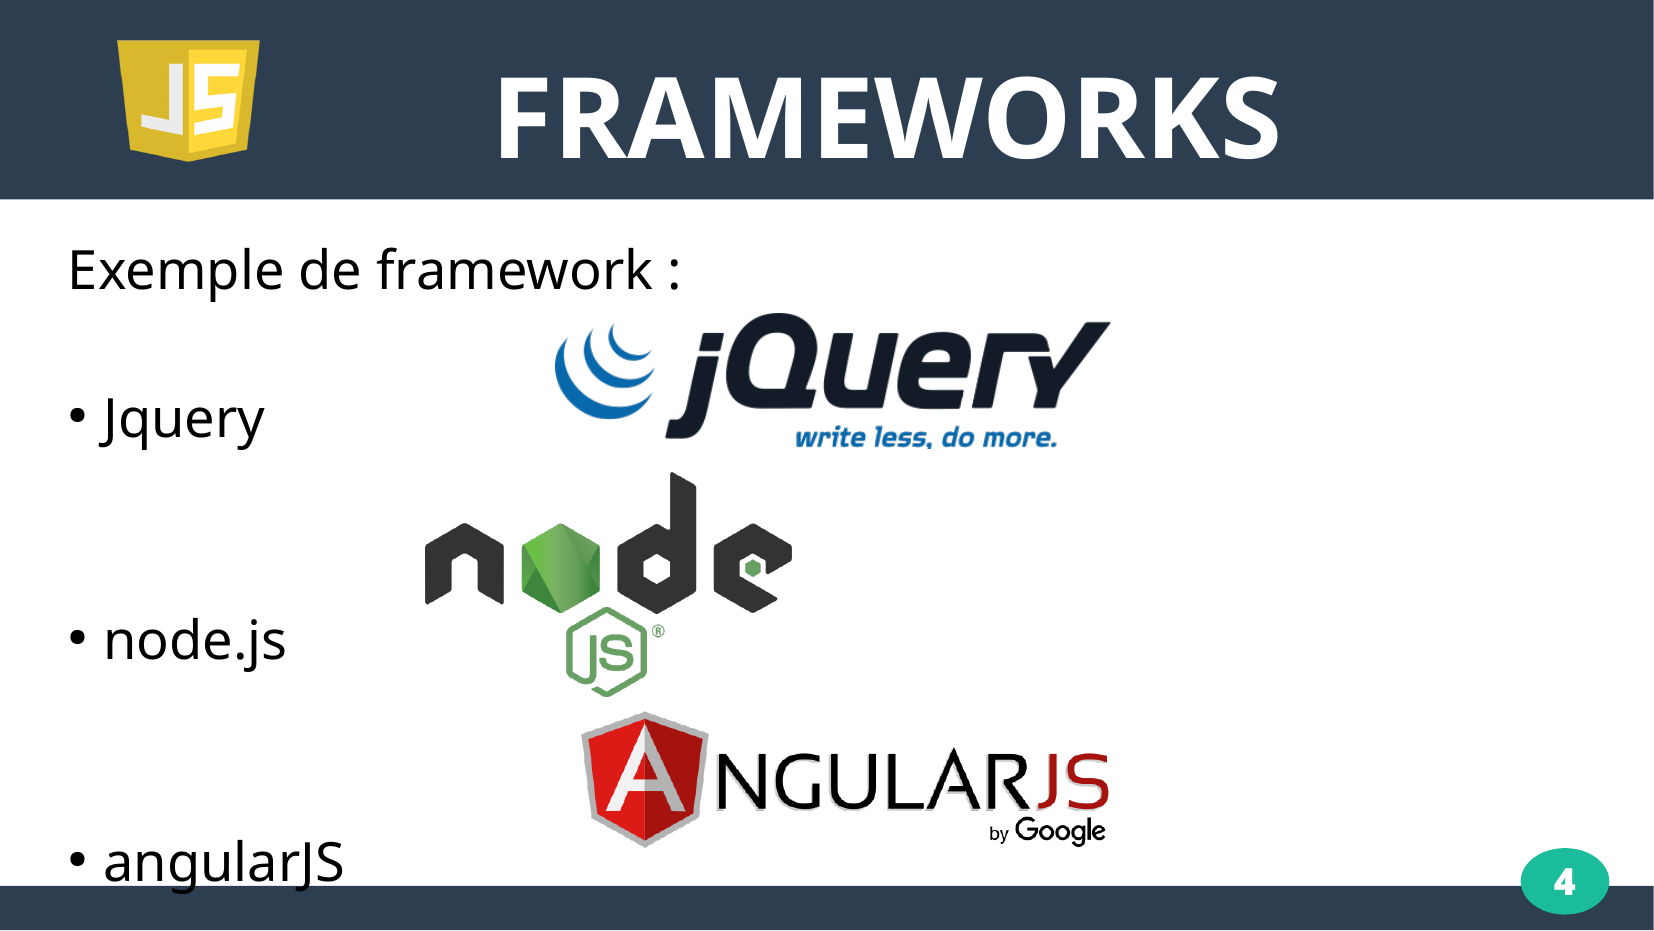

FRAMEWORKS
Exemple de framework :
Jquery
node.js
angularJS
4